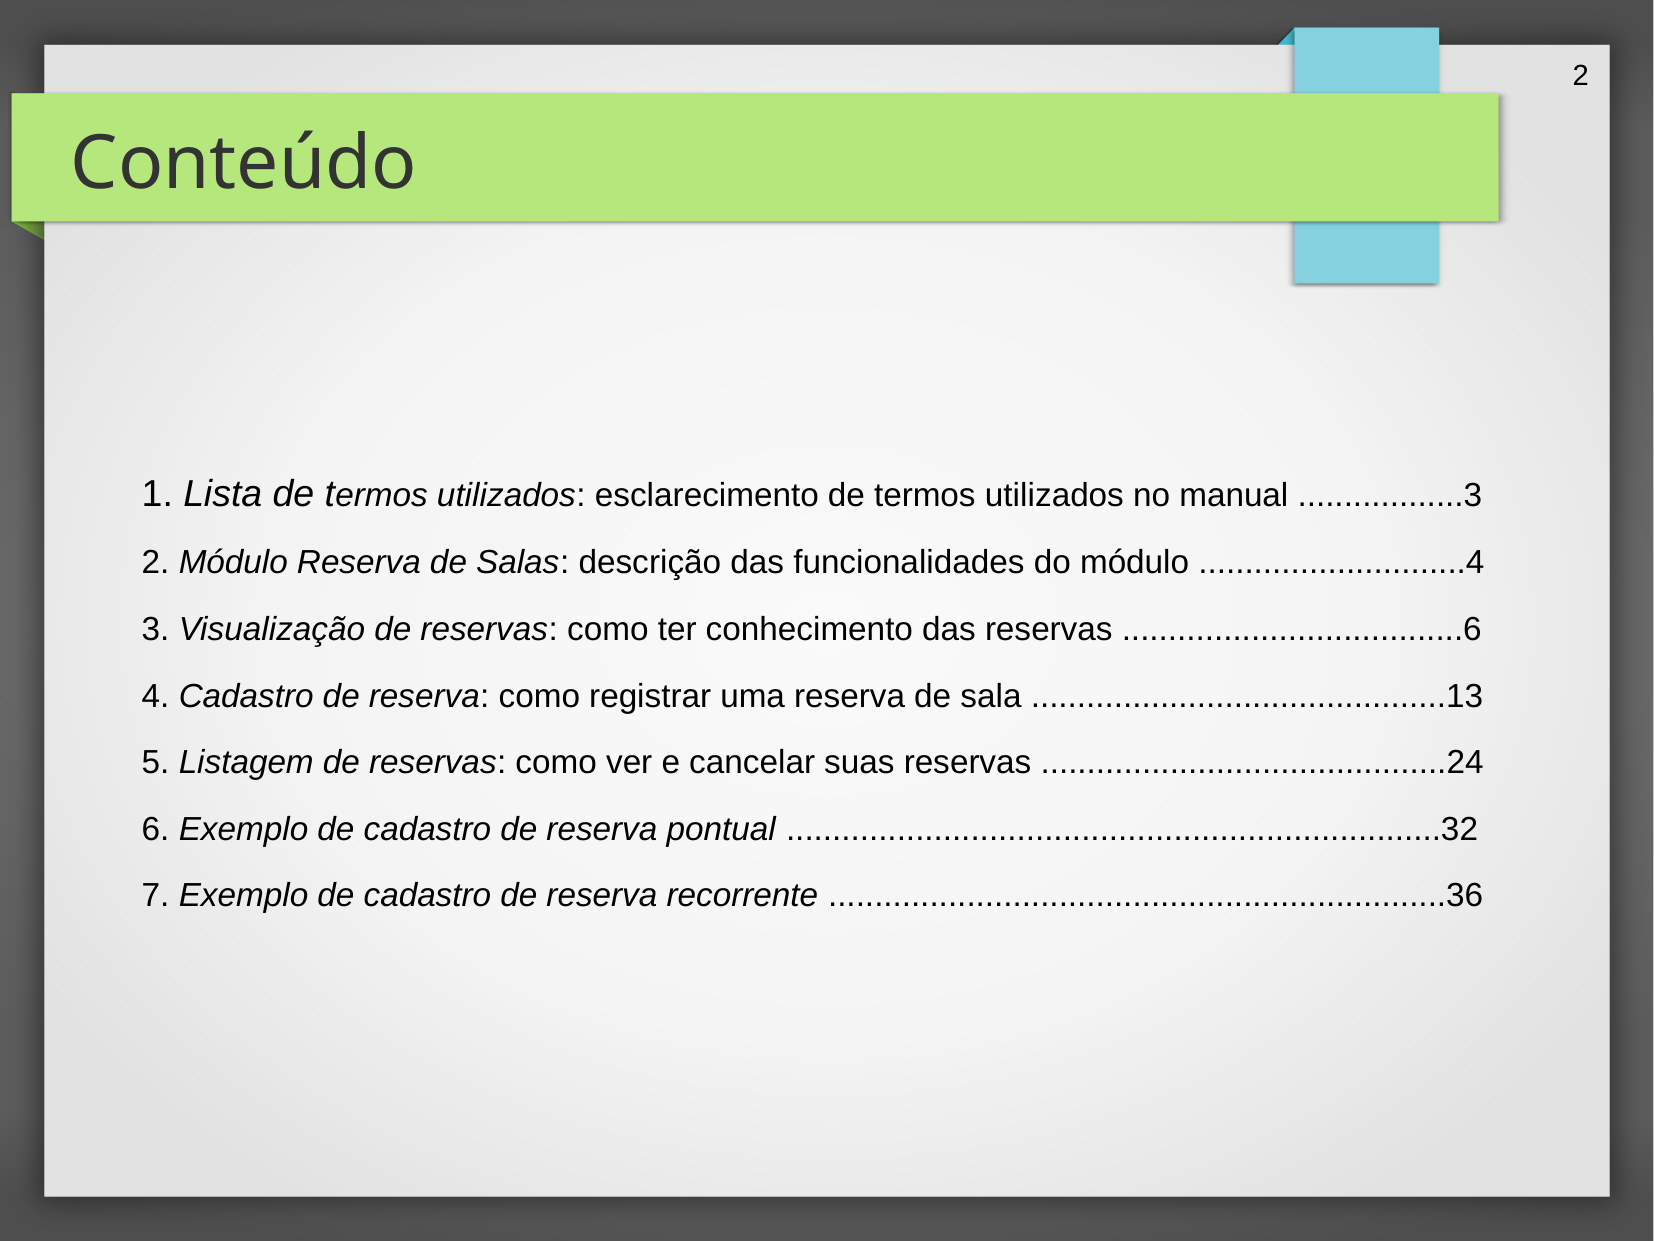

2
# Conteúdo
 Lista de termos utilizados: esclarecimento de termos utilizados no manual ..................3
 Módulo Reserva de Salas: descrição das funcionalidades do módulo .............................4
 Visualização de reservas: como ter conhecimento das reservas .....................................6
 Cadastro de reserva: como registrar uma reserva de sala .............................................13
 Listagem de reservas: como ver e cancelar suas reservas ............................................24
 Exemplo de cadastro de reserva pontual .......................................................................32
 Exemplo de cadastro de reserva recorrente ...................................................................36